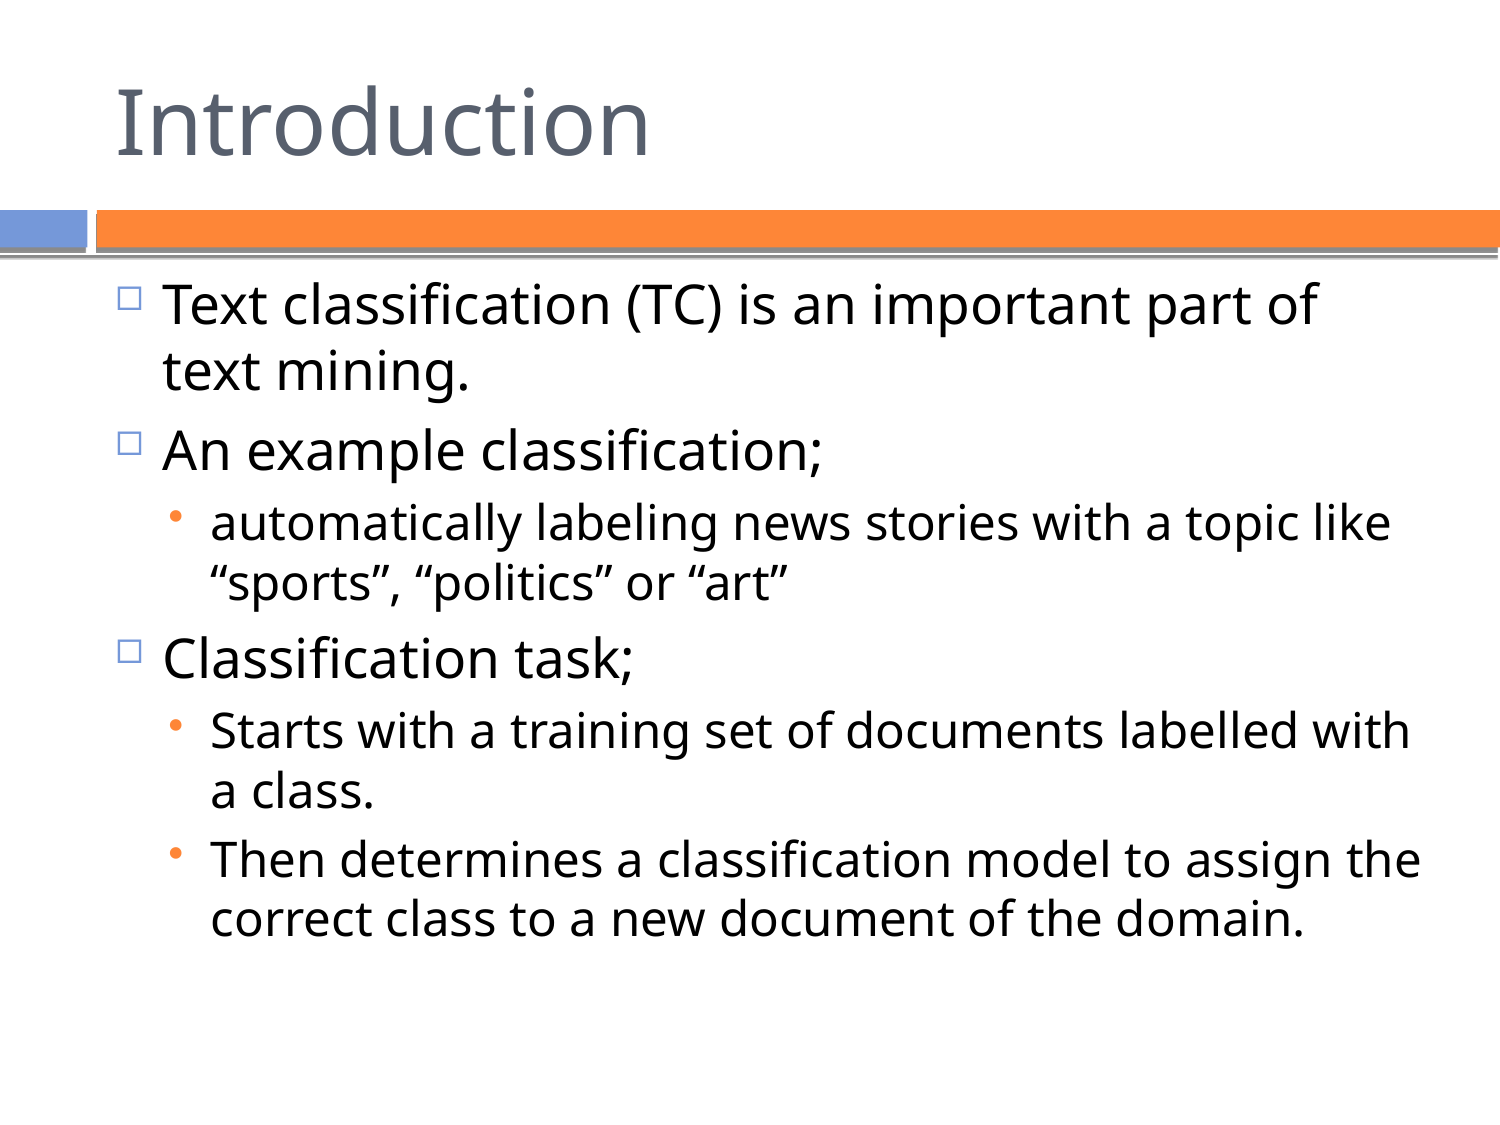

# Introduction
Text classification (TC) is an important part of text mining.
An example classification;
automatically labeling news stories with a topic like “sports”, “politics” or “art”
Classification task;
Starts with a training set of documents labelled with a class.
Then determines a classification model to assign the correct class to a new document of the domain.